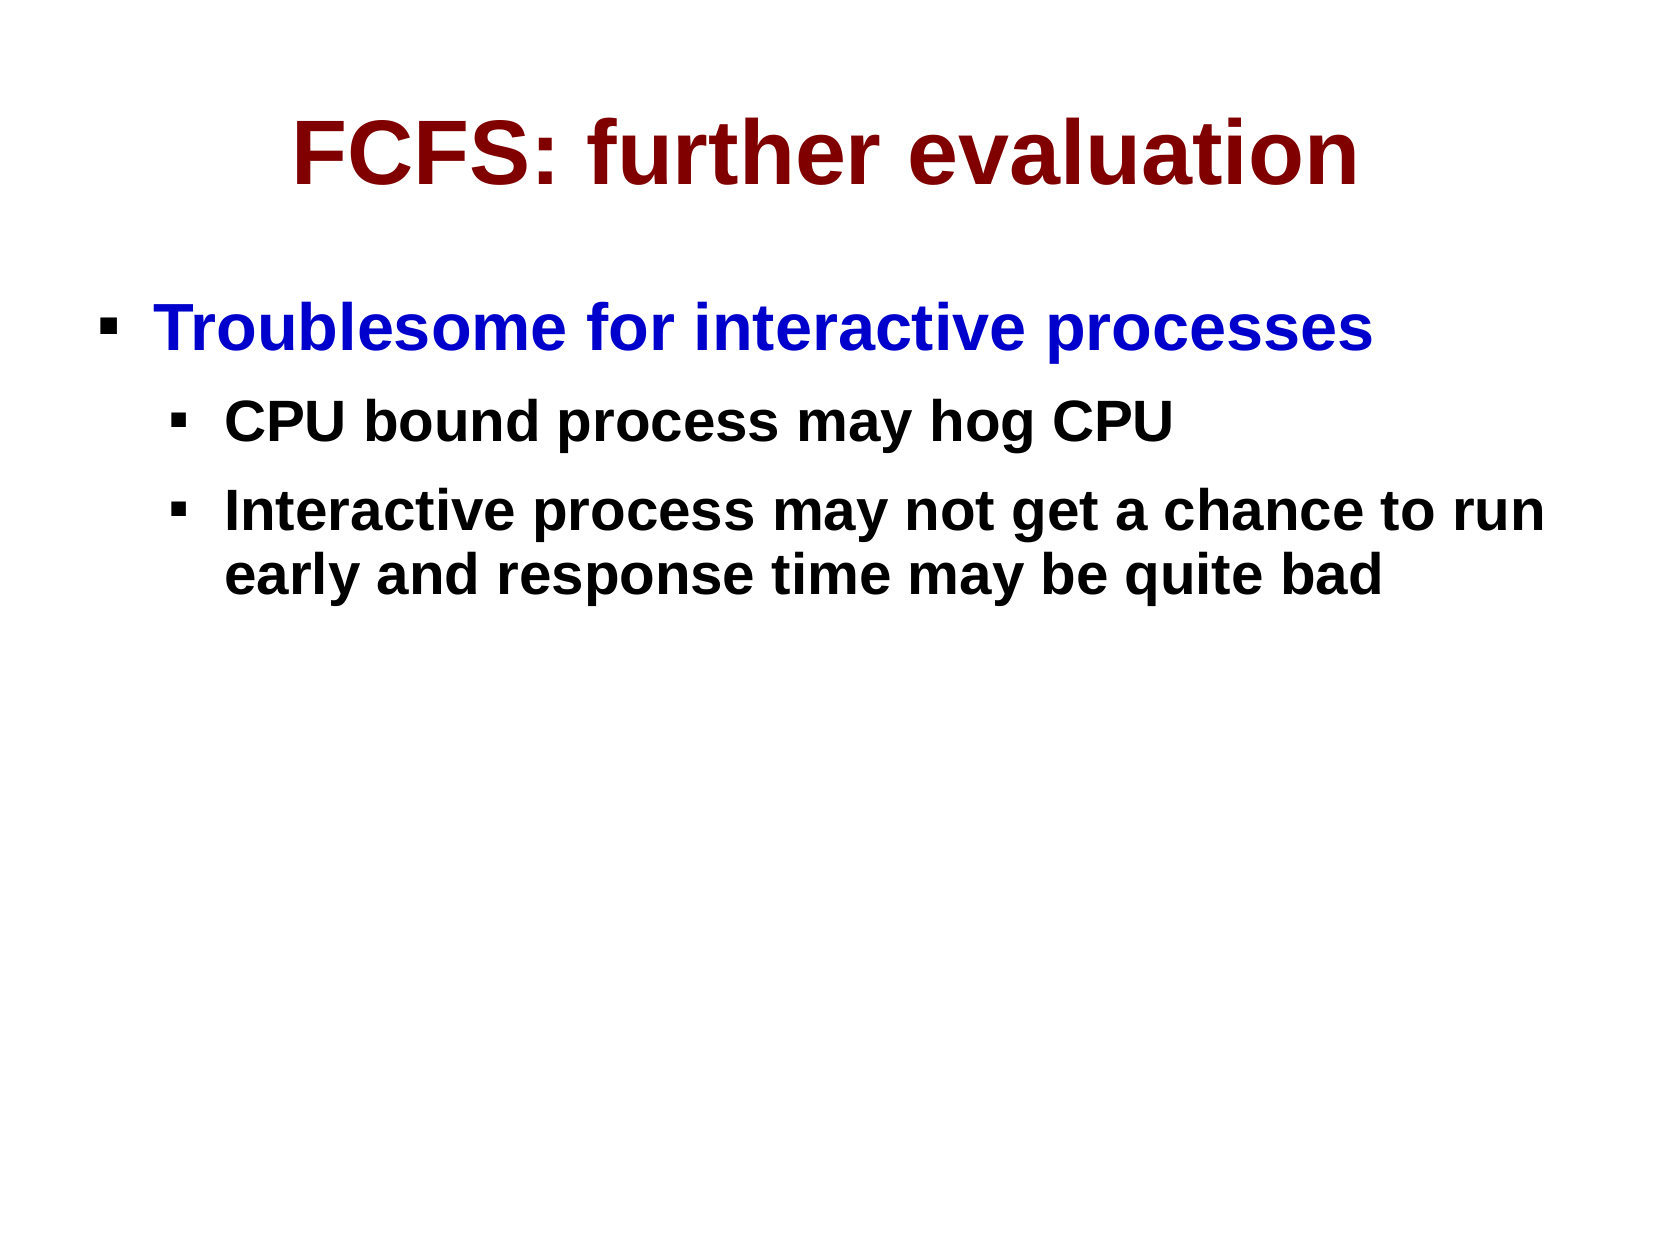

# FCFS: further evaluation
Troublesome for interactive processes
CPU bound process may hog CPU
Interactive process may not get a chance to run early and response time may be quite bad